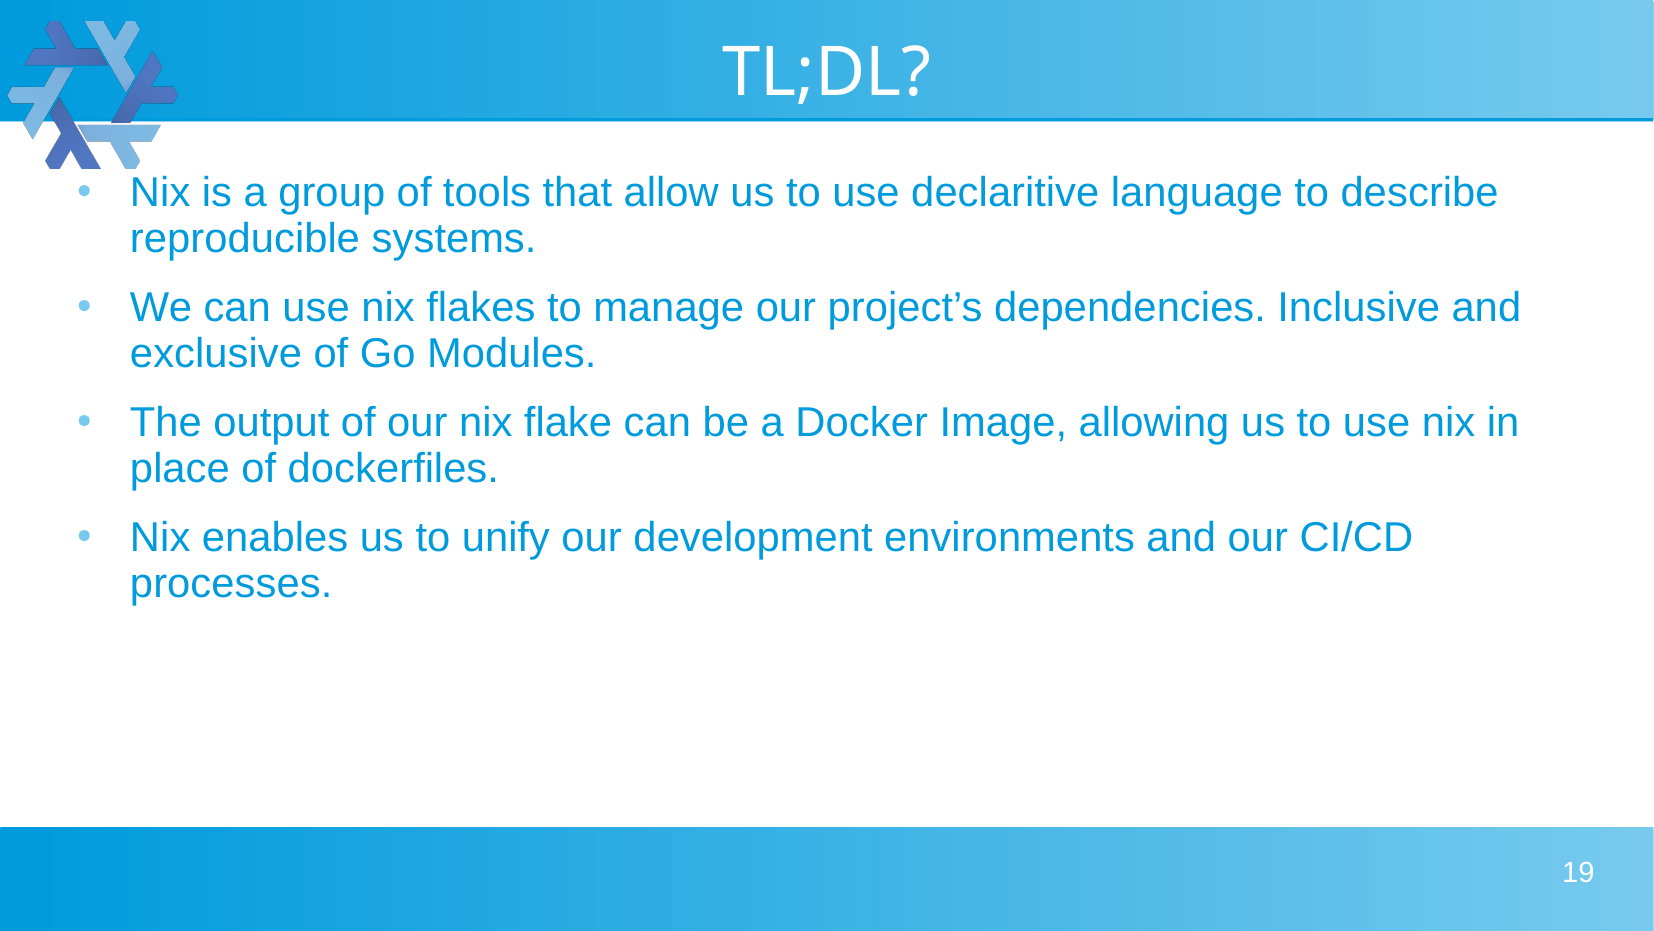

# TL;DL?
Nix is a group of tools that allow us to use declaritive language to describe reproducible systems.
We can use nix flakes to manage our project’s dependencies. Inclusive and exclusive of Go Modules.
The output of our nix flake can be a Docker Image, allowing us to use nix in place of dockerfiles.
Nix enables us to unify our development environments and our CI/CD processes.
19